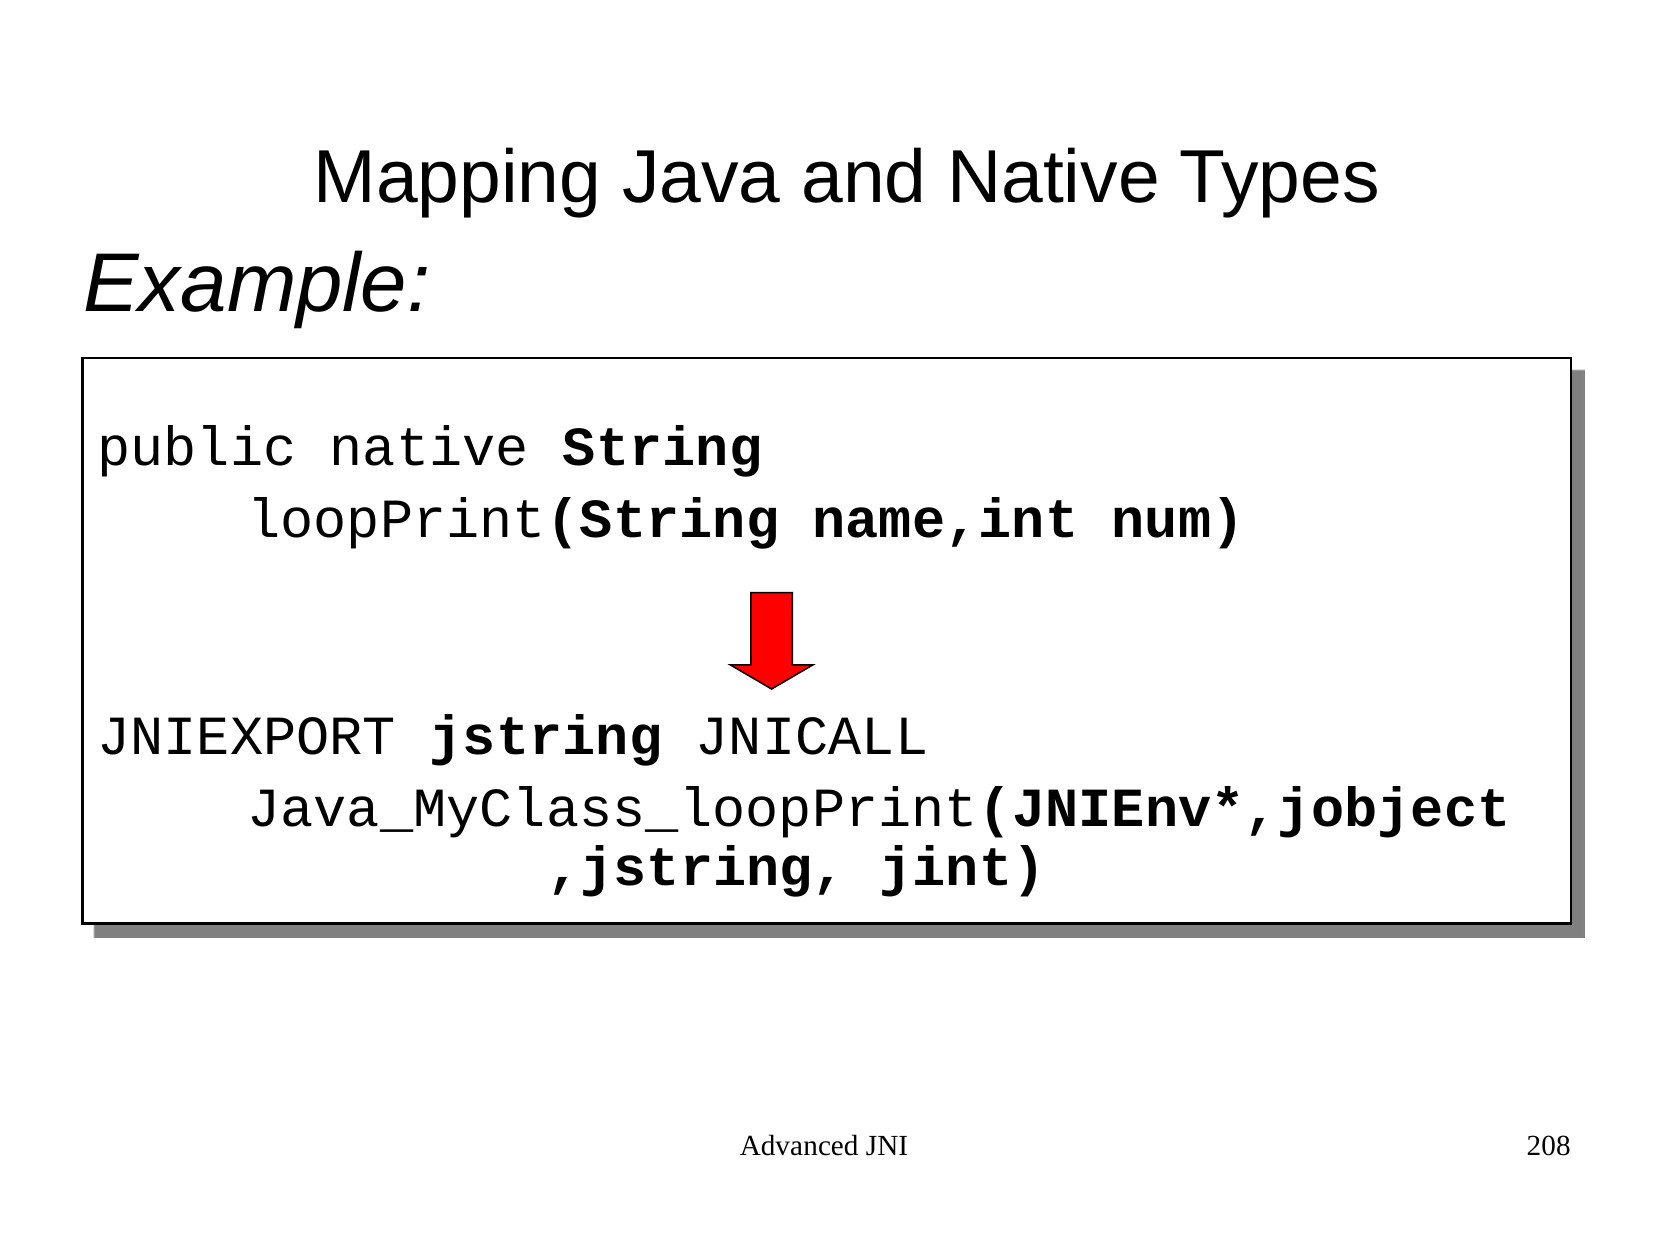

# Mapping Java and Native Types
Example:
public native String
	loopPrint(String name,int num)
JNIEXPORT jstring JNICALL
	Java_MyClass_loopPrint(JNIEnv*,jobject			,jstring, jint)
Advanced JNI
208